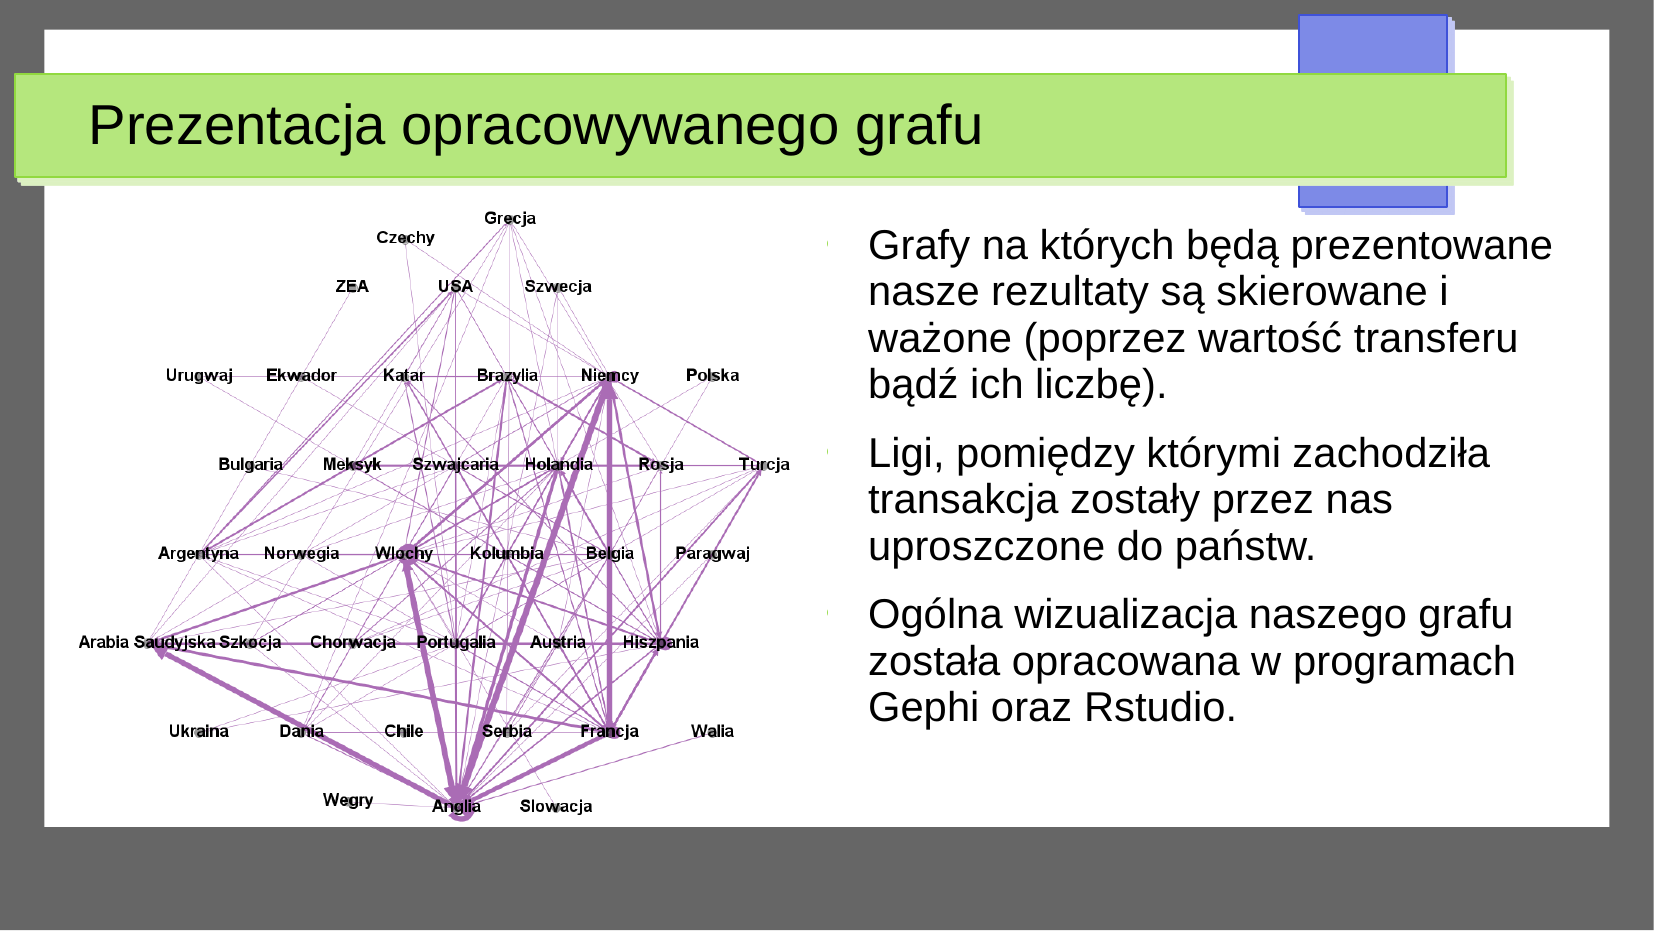

# Prezentacja opracowywanego grafu
Grafy na których będą prezentowane nasze rezultaty są skierowane i ważone (poprzez wartość transferu bądź ich liczbę).
Ligi, pomiędzy którymi zachodziła transakcja zostały przez nas uproszczone do państw.
Ogólna wizualizacja naszego grafu została opracowana w programach Gephi oraz Rstudio.